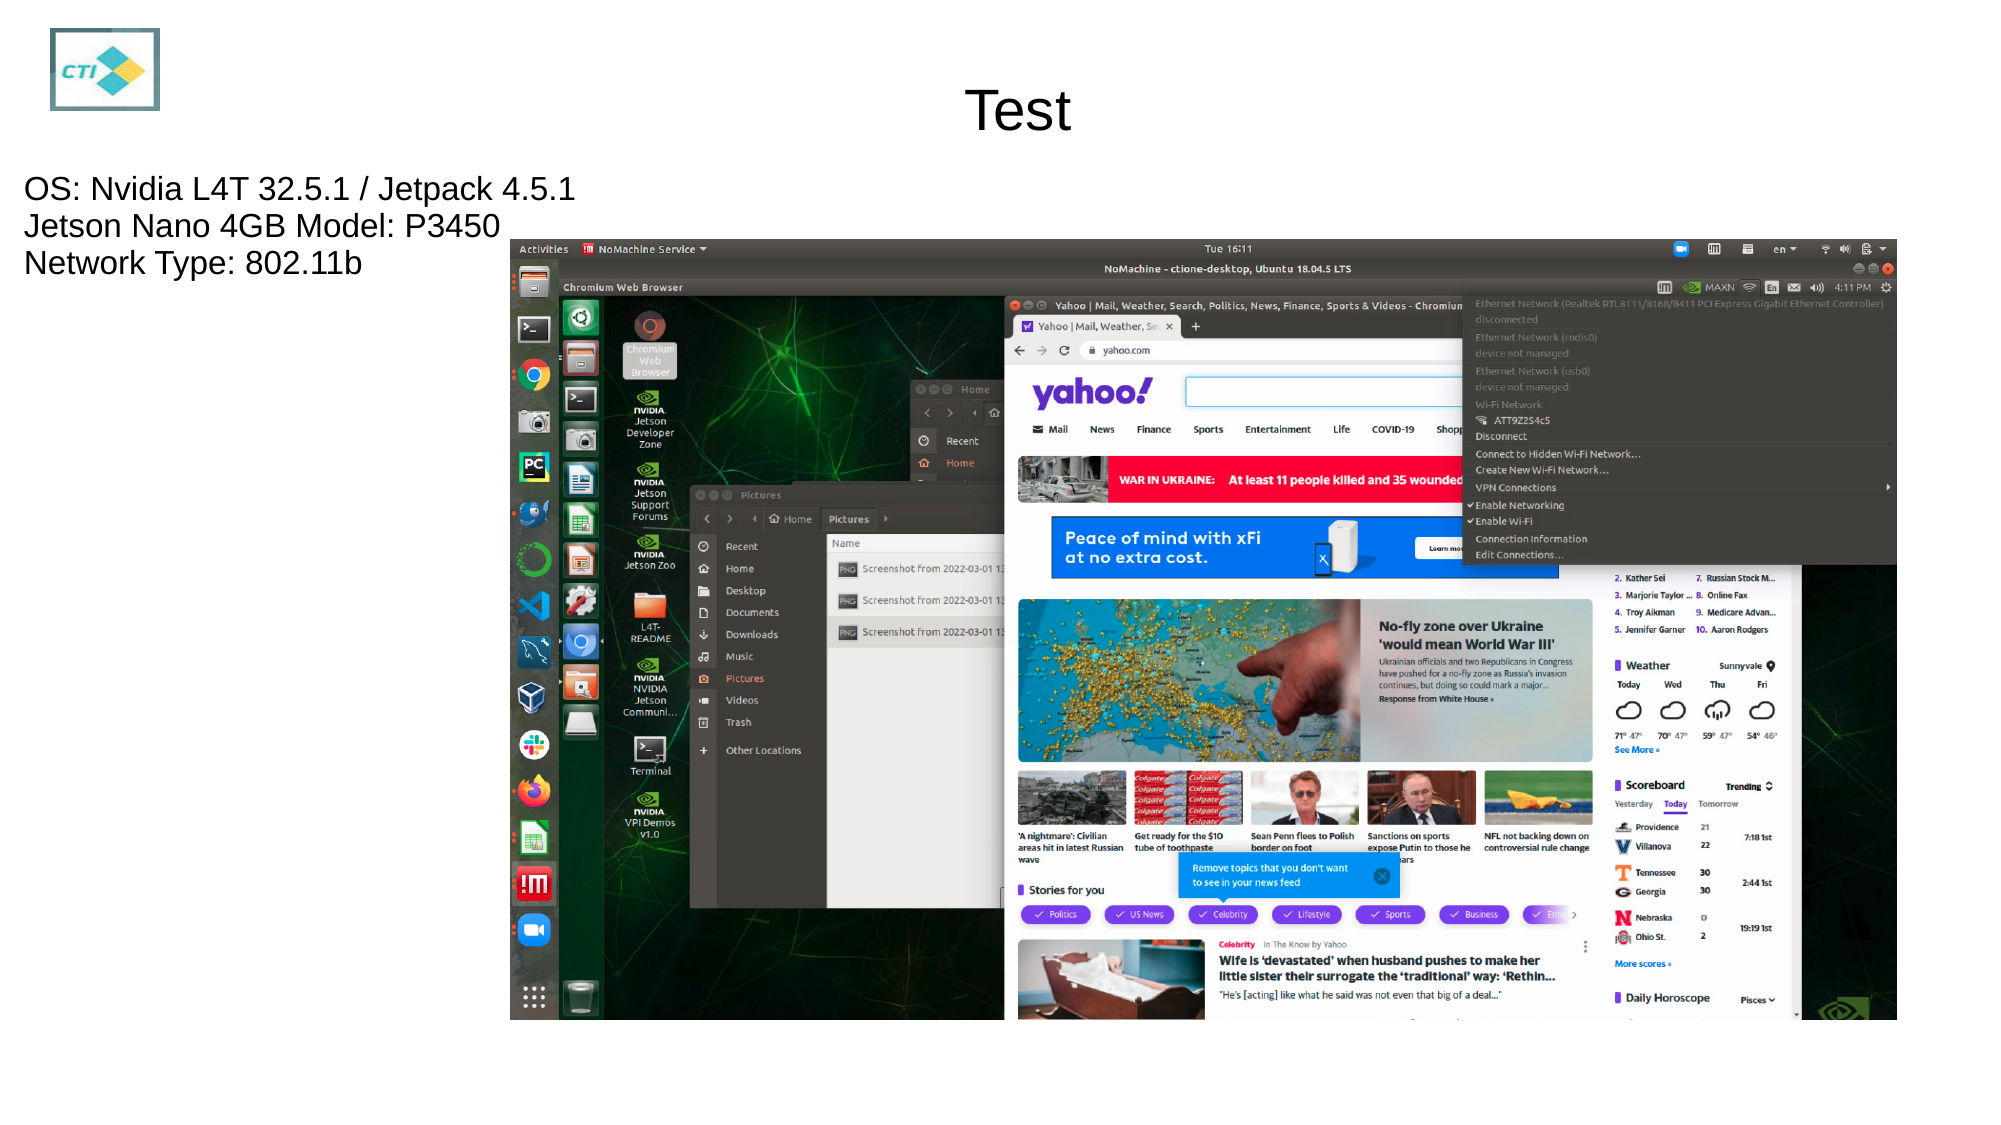

Test
OS: Nvidia L4T 32.5.1 / Jetpack 4.5.1
Jetson Nano 4GB Model: P3450
Network Type: 802.11b